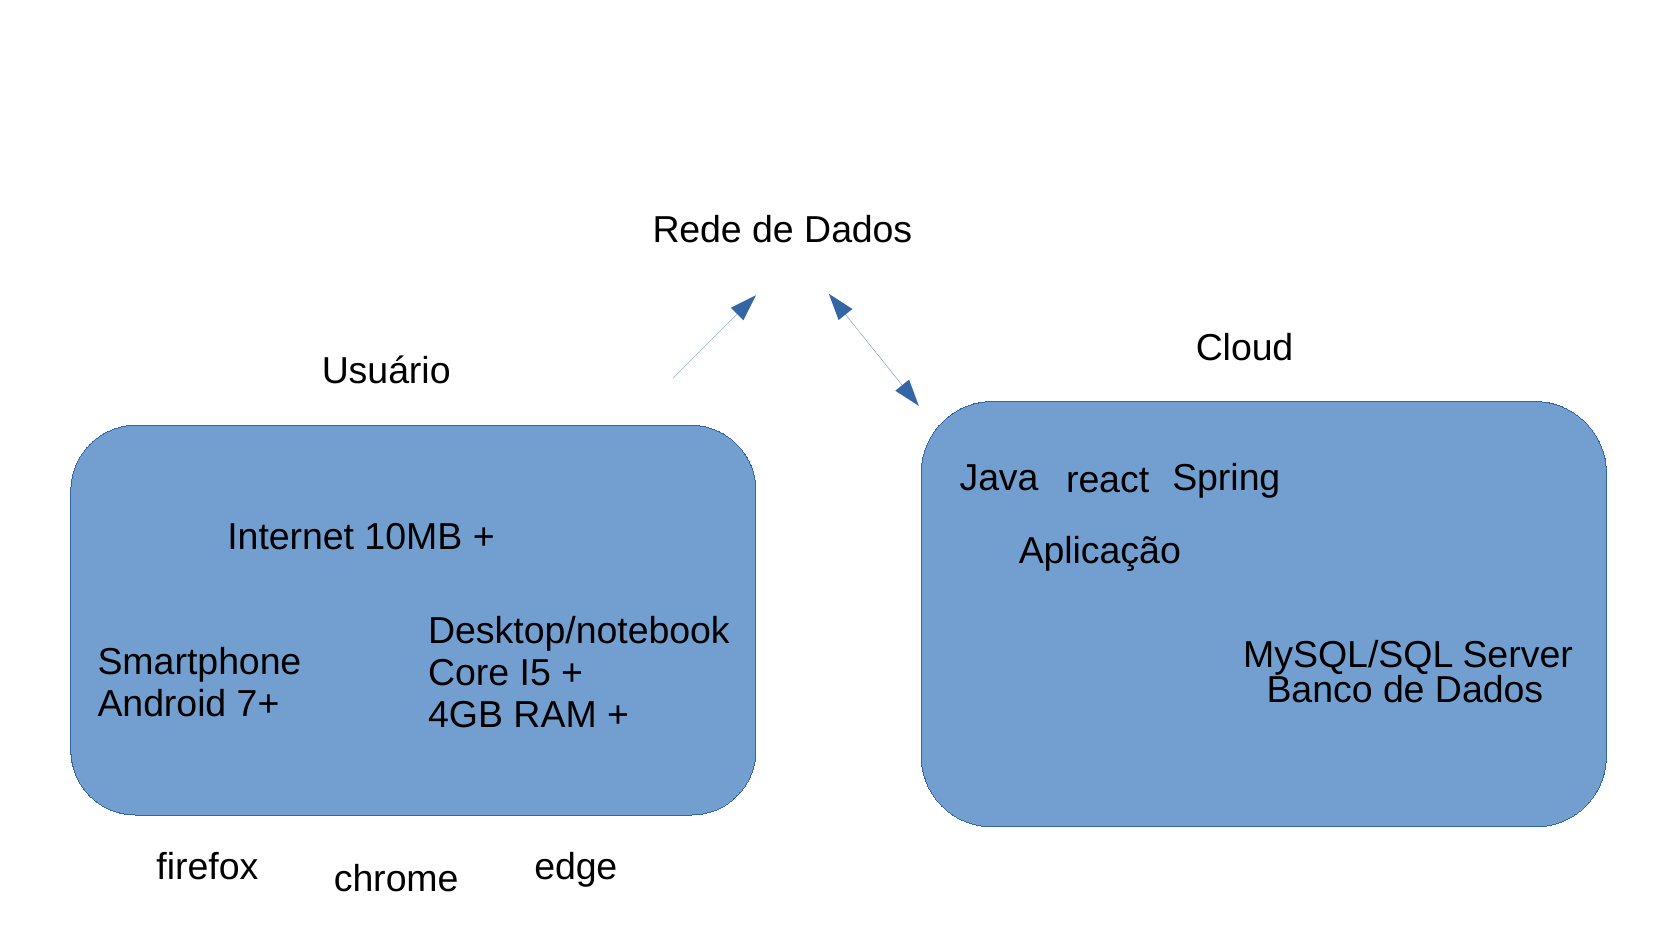

Rede de Dados
Cloud
Usuário
Java
Spring
react
Internet 10MB +
Aplicação
Desktop/notebook
Core I5 +
4GB RAM +
MySQL/SQL Server
Smartphone Android 7+
Banco de Dados
firefox
edge
chrome